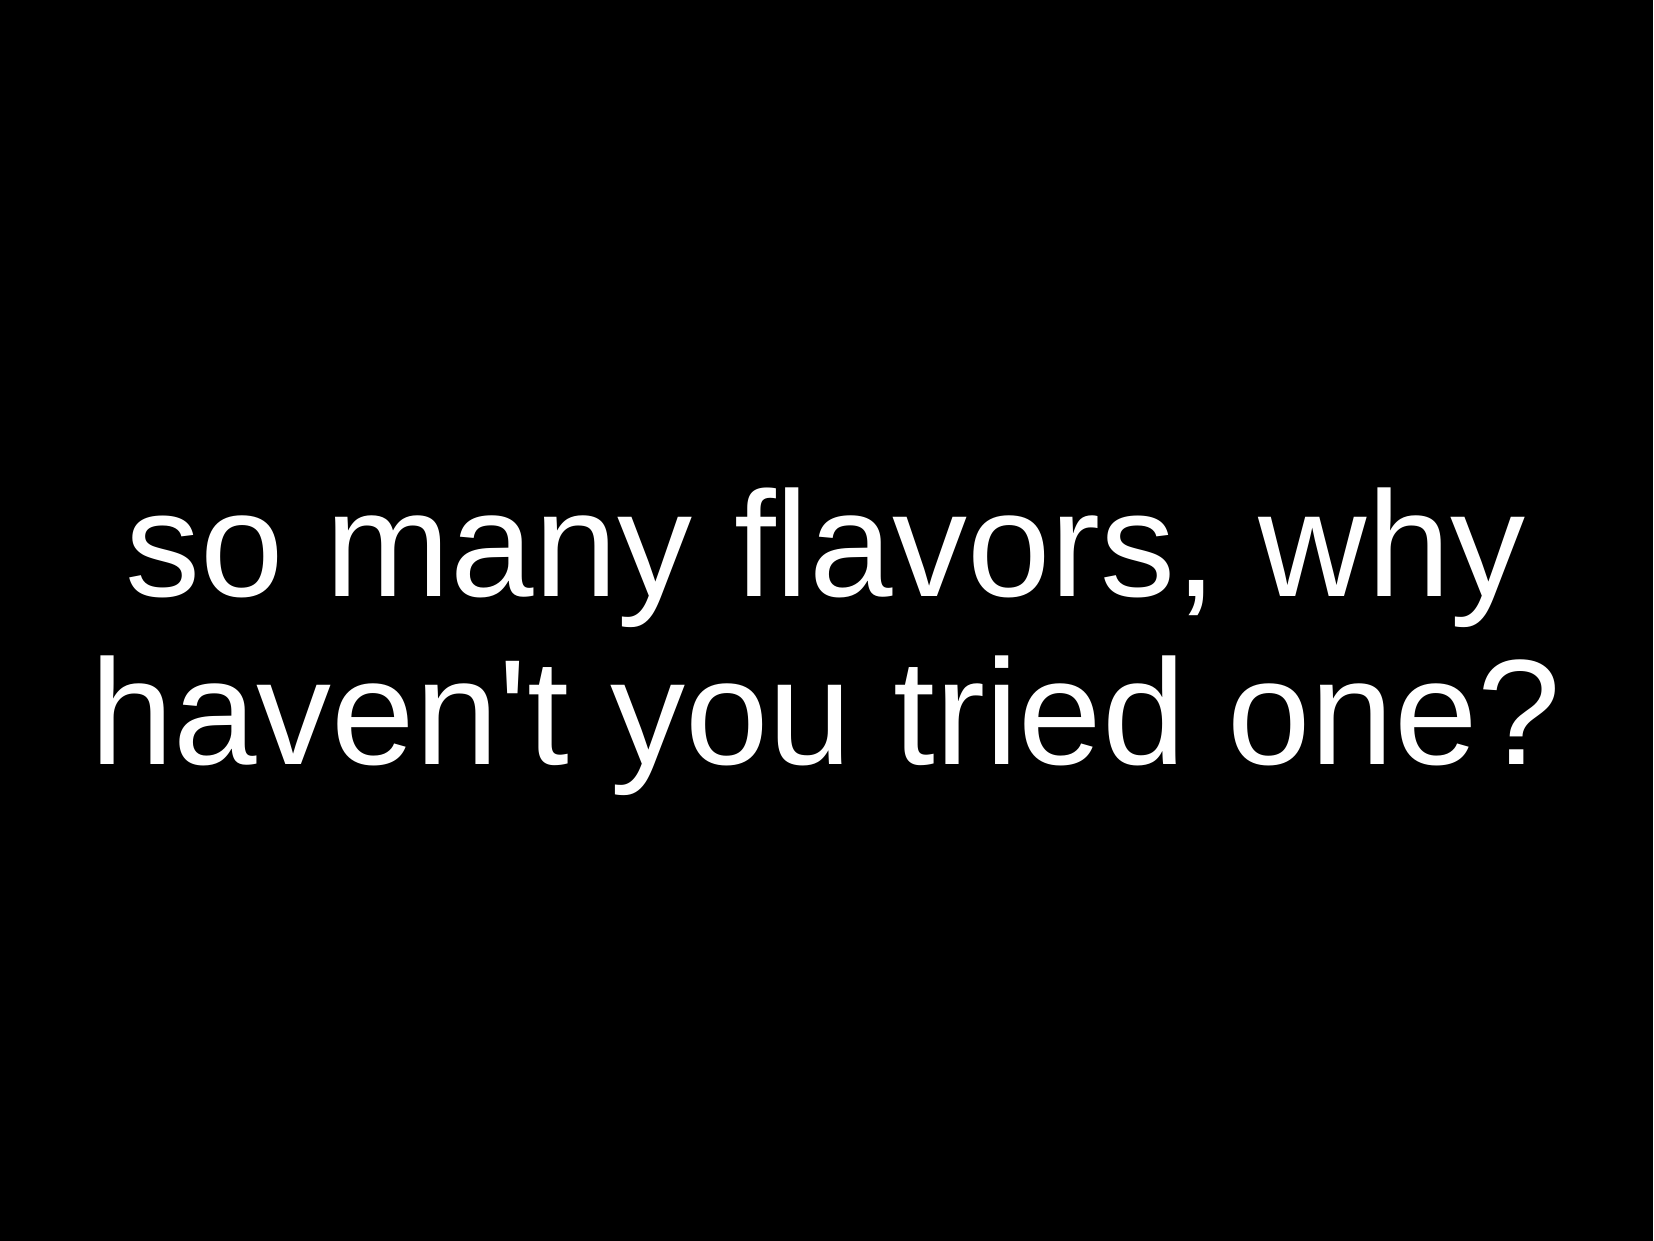

# so many flavors, why haven't you tried one?